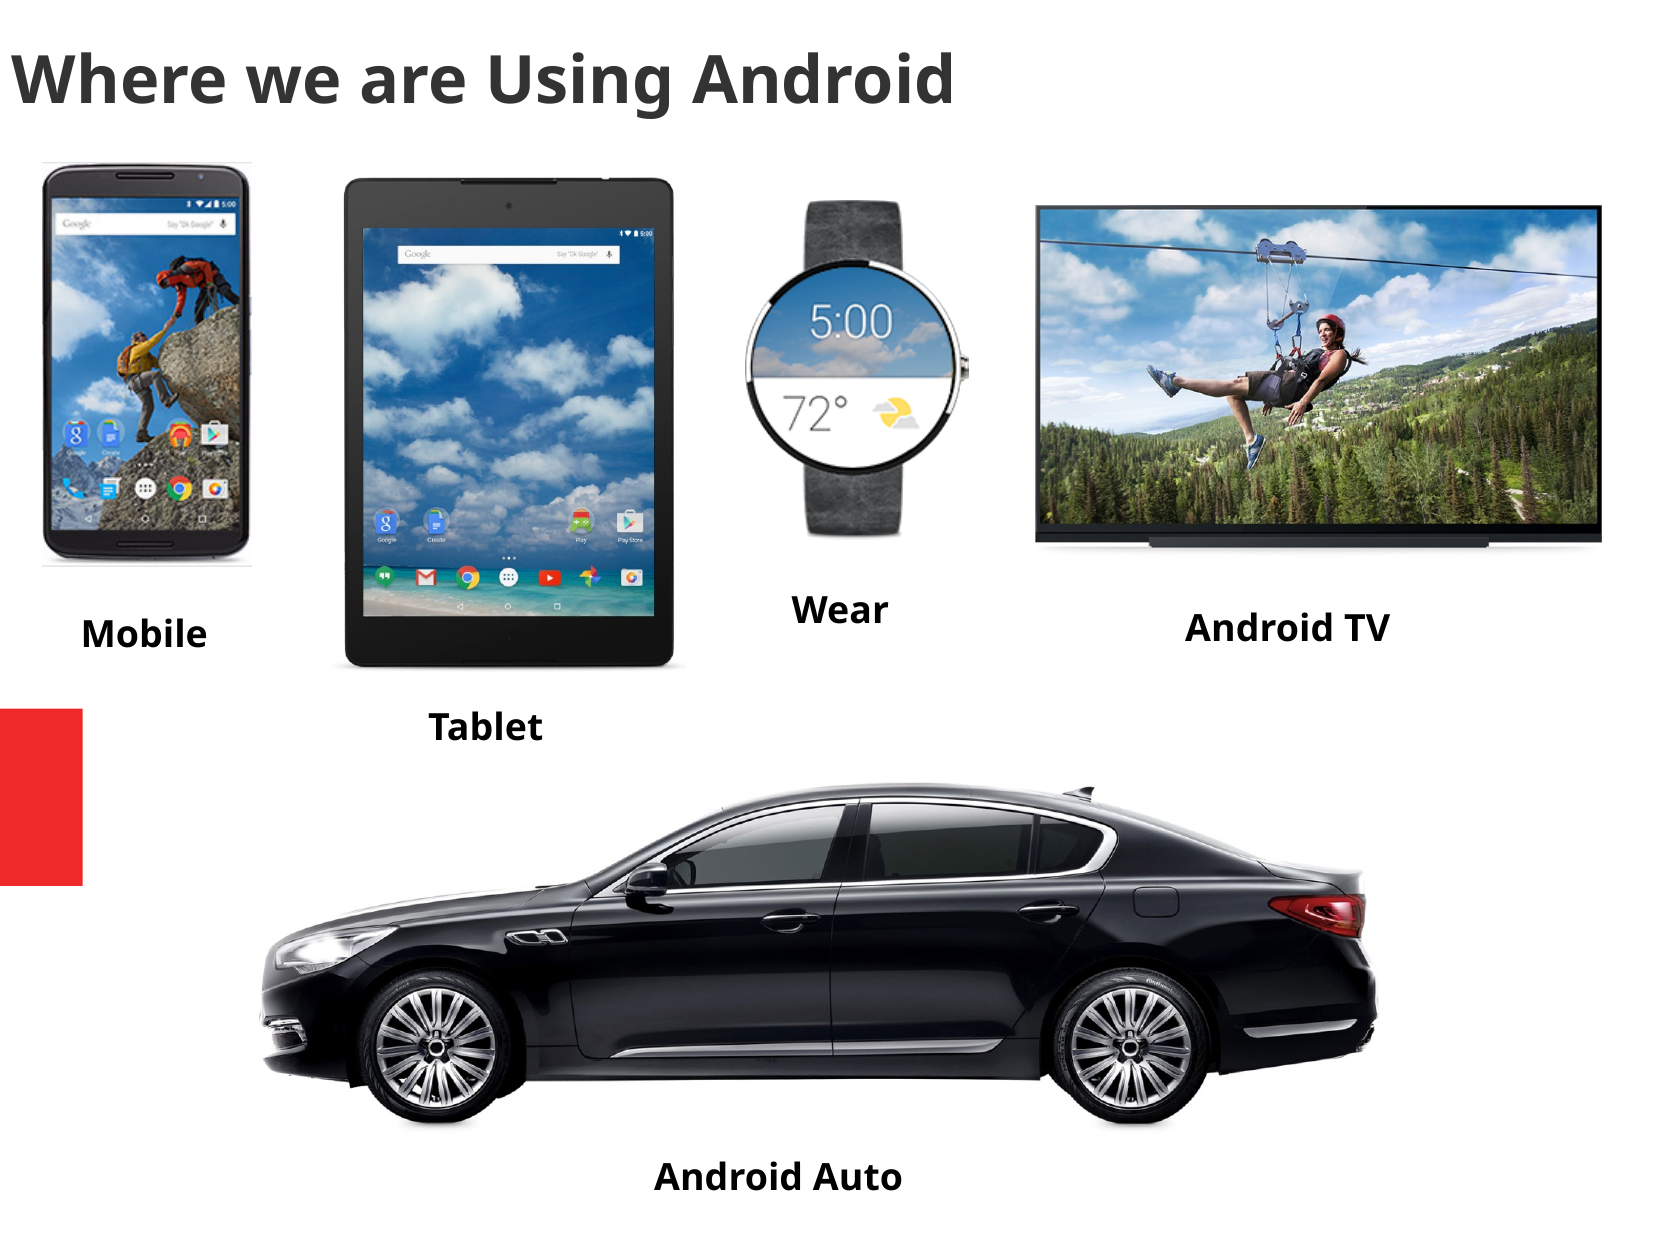

# Where we are Using Android
Wear
Android TV
Mobile
Tablet
Android Auto